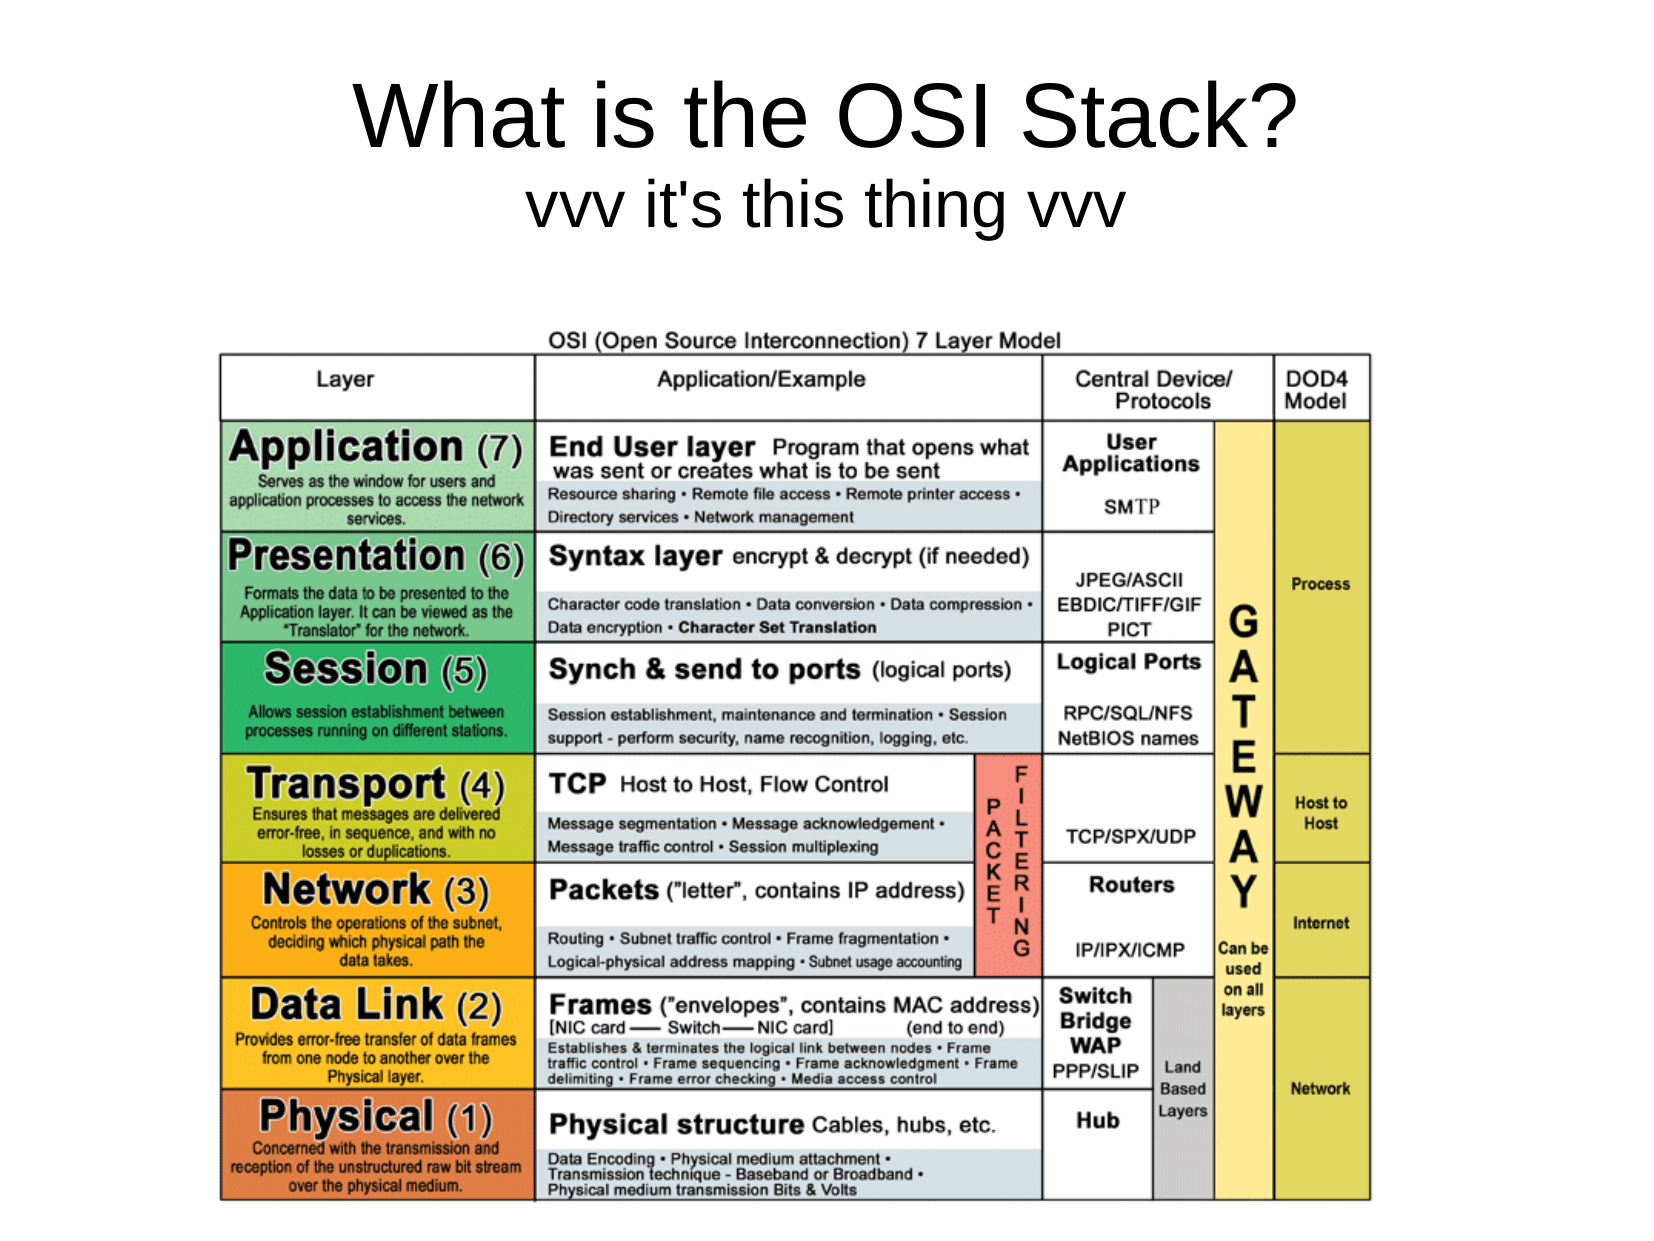

# What is the OSI Stack? vvv it's this thing vvv